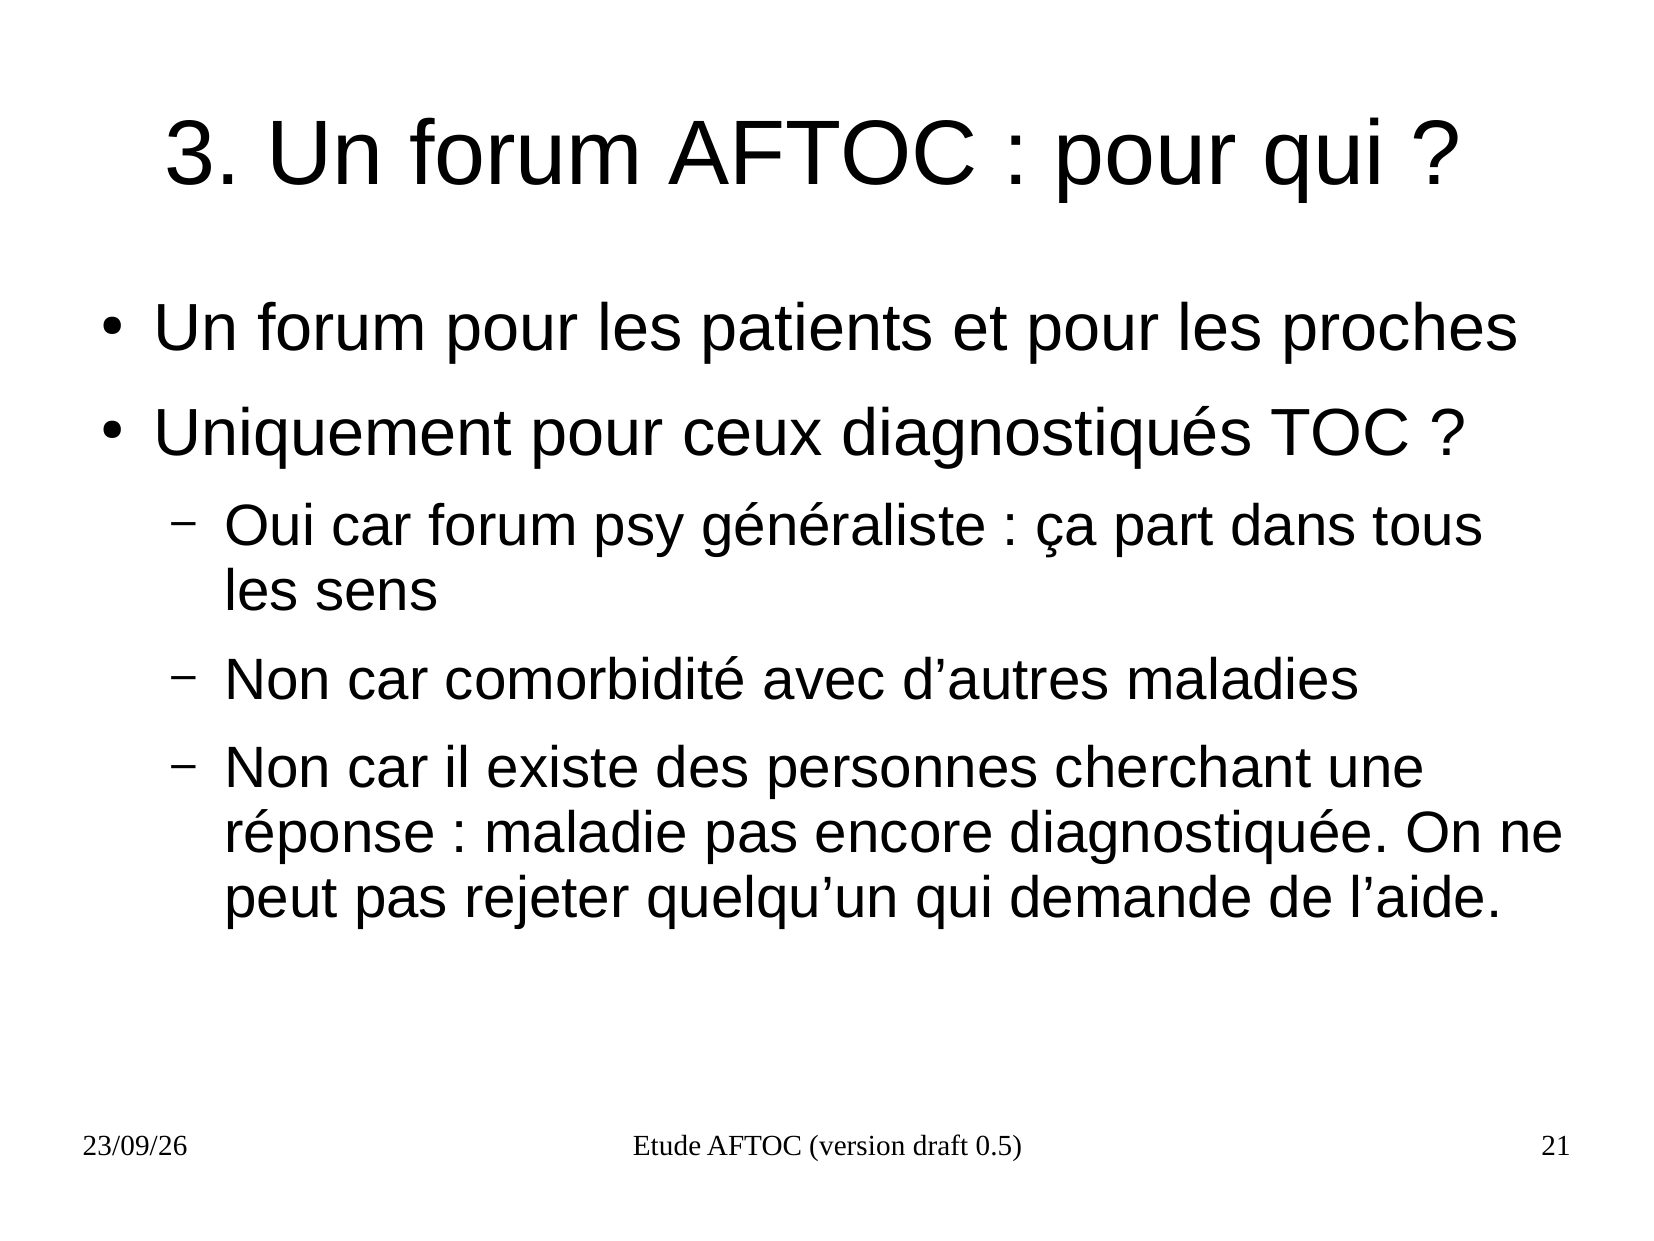

# 3. Un forum AFTOC : pour qui ?
Un forum pour les patients et pour les proches
Uniquement pour ceux diagnostiqués TOC ?
Oui car forum psy généraliste : ça part dans tous les sens
Non car comorbidité avec d’autres maladies
Non car il existe des personnes cherchant une réponse : maladie pas encore diagnostiquée. On ne peut pas rejeter quelqu’un qui demande de l’aide.
Etude AFTOC (version draft 0.5)
21